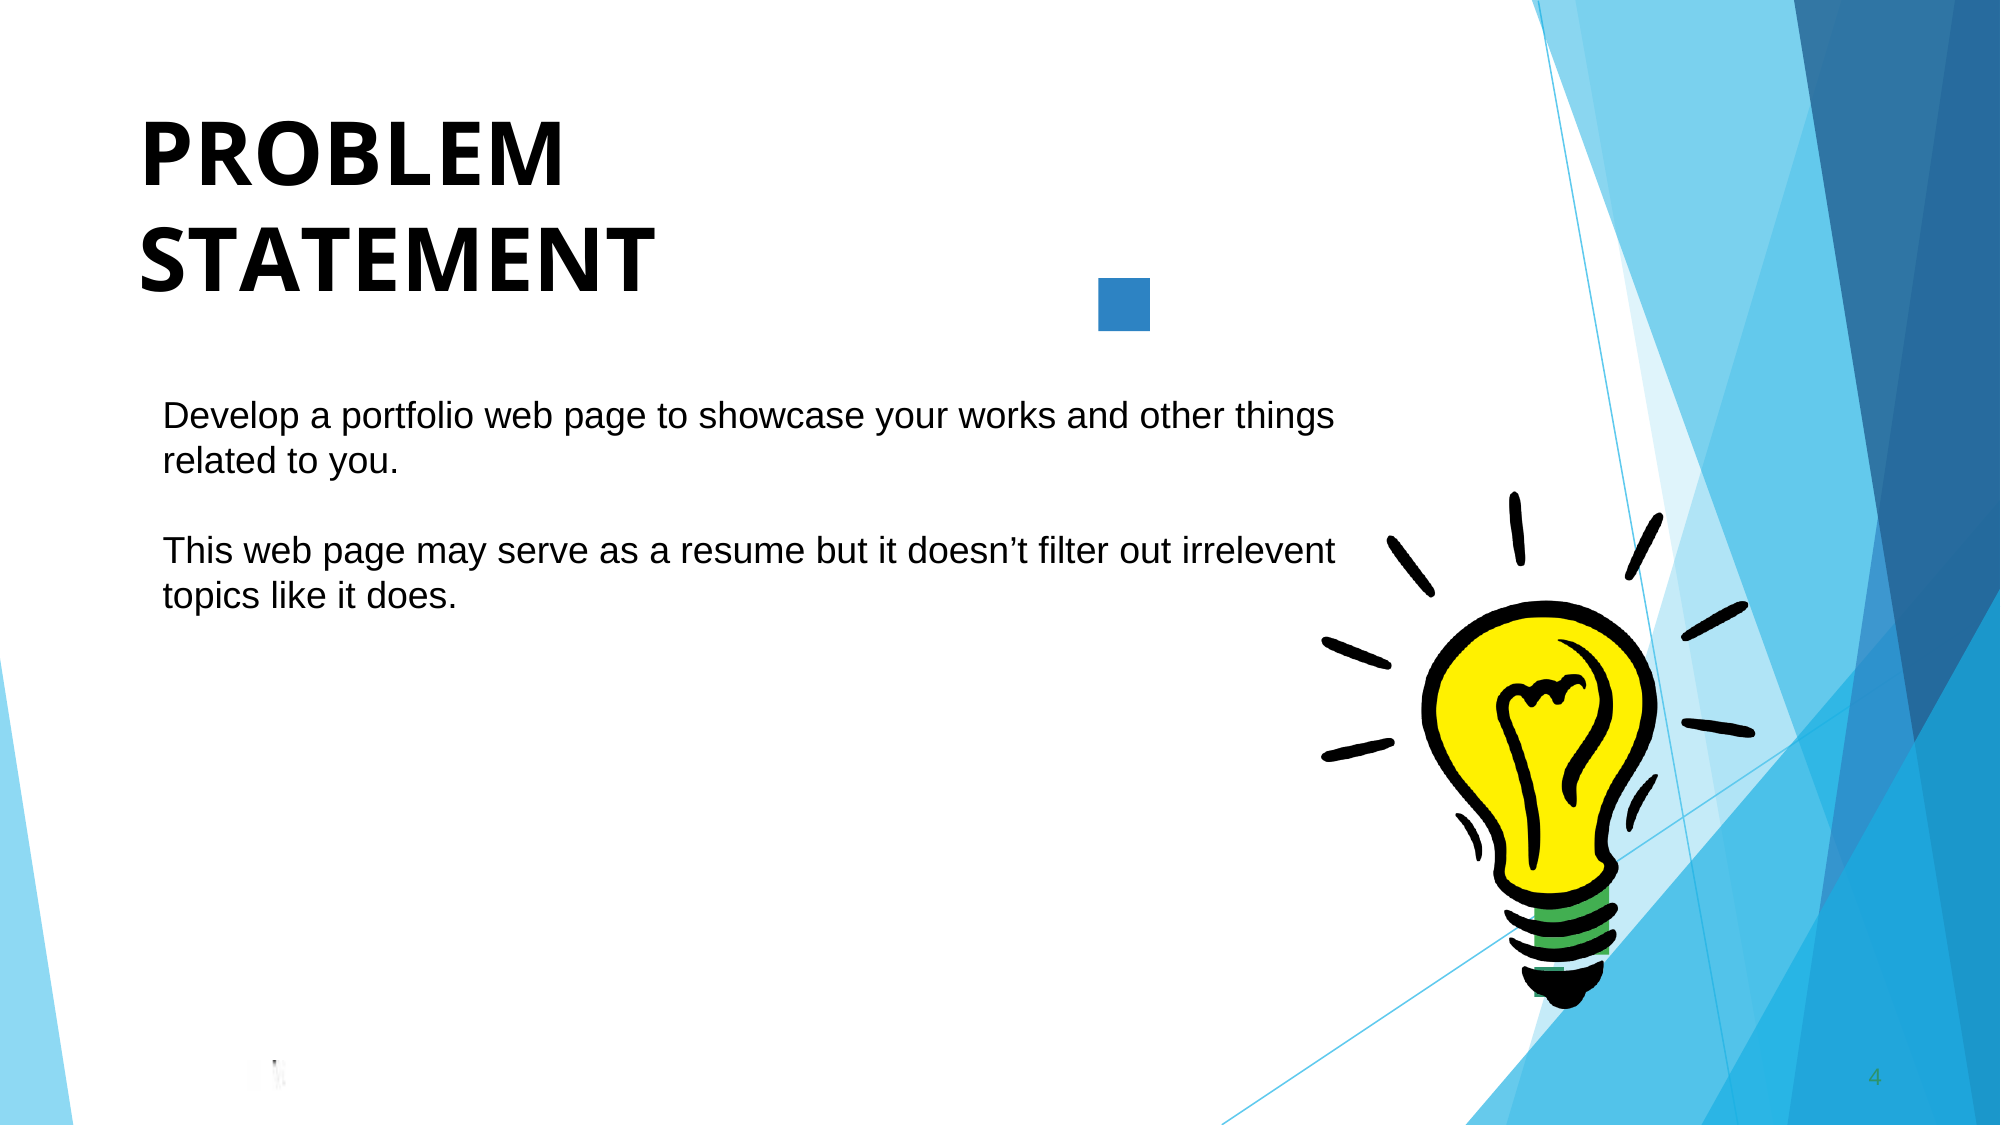

# PROBLEM	STATEMENT
Develop a portfolio web page to showcase your works and other things related to you.
This web page may serve as a resume but it doesn’t filter out irrelevent topics like it does.